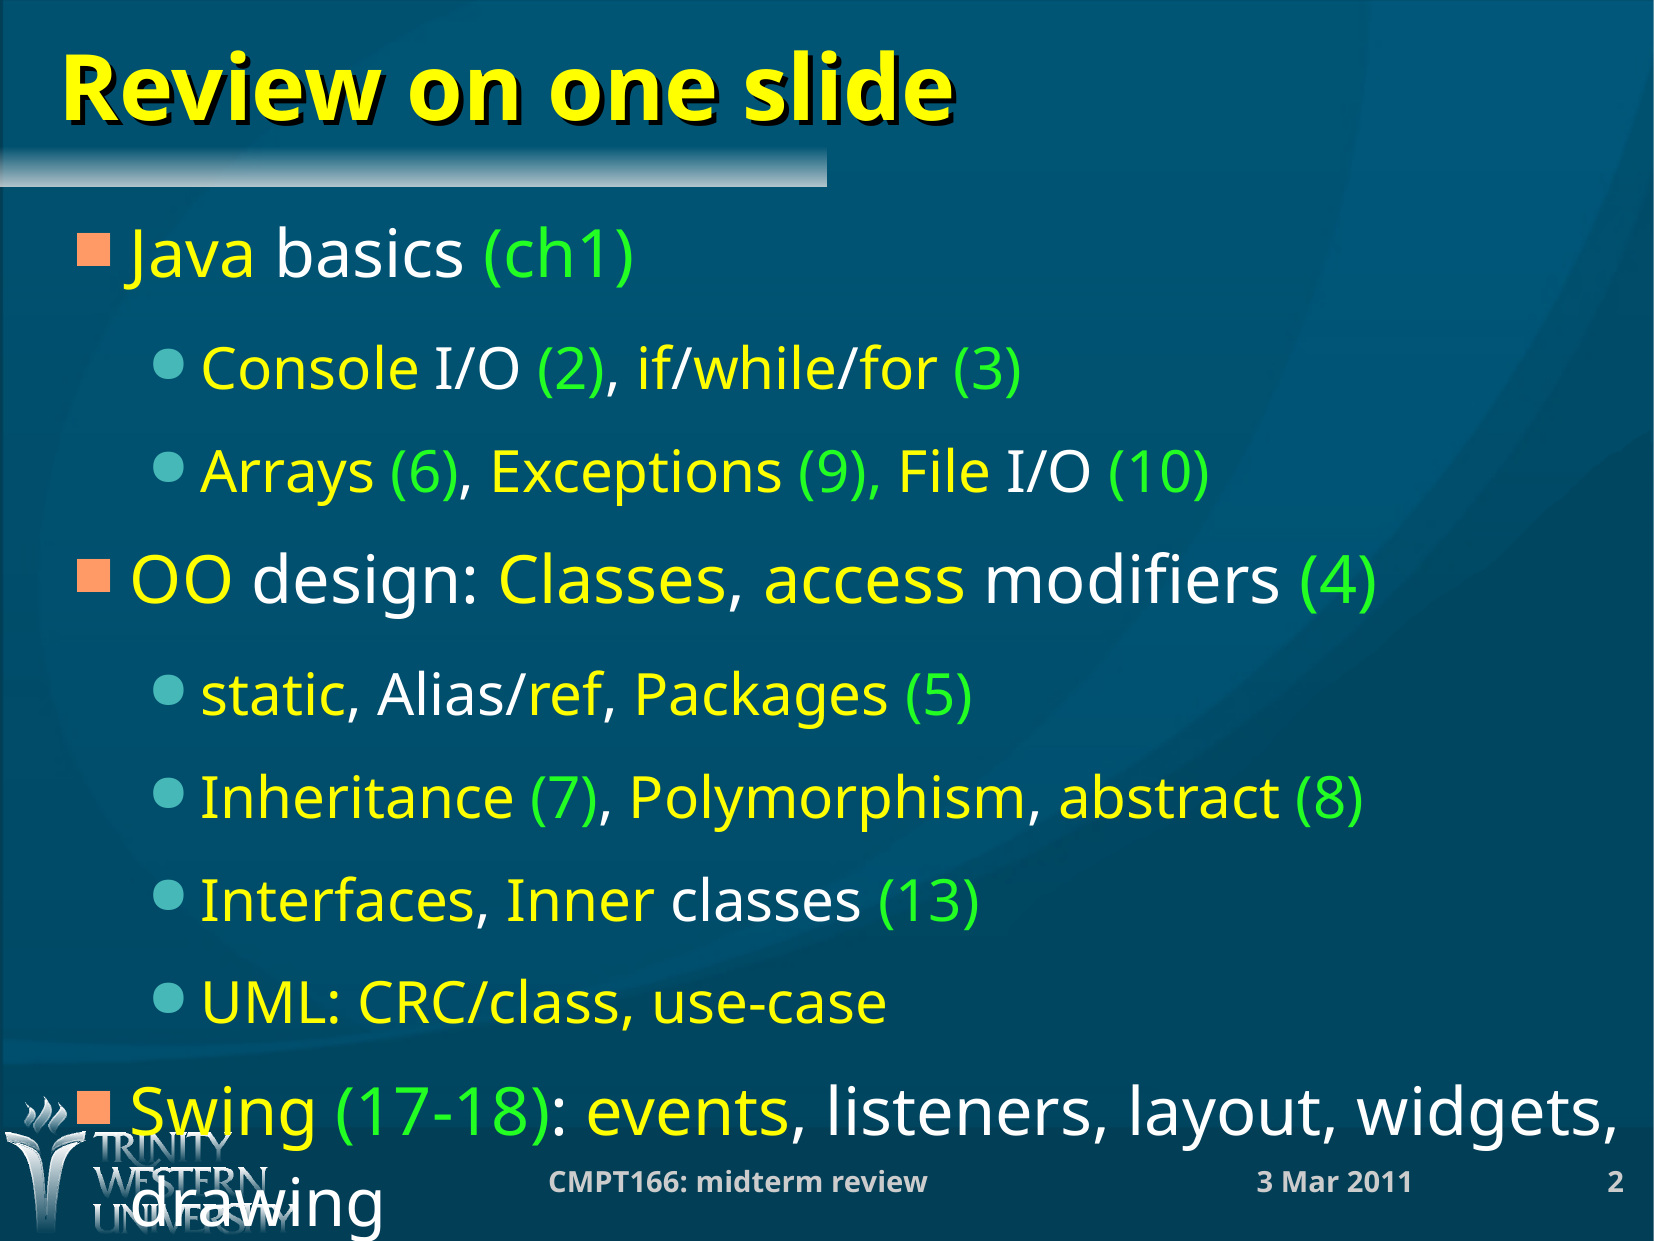

# Review on one slide
Java basics (ch1)
Console I/O (2), if/while/for (3)
Arrays (6), Exceptions (9), File I/O (10)
OO design: Classes, access modifiers (4)
static, Alias/ref, Packages (5)
Inheritance (7), Polymorphism, abstract (8)
Interfaces, Inner classes (13)
UML: CRC/class, use-case
Swing (17-18): events, listeners, layout, widgets, drawing
CMPT166: midterm review
3 Mar 2011
2